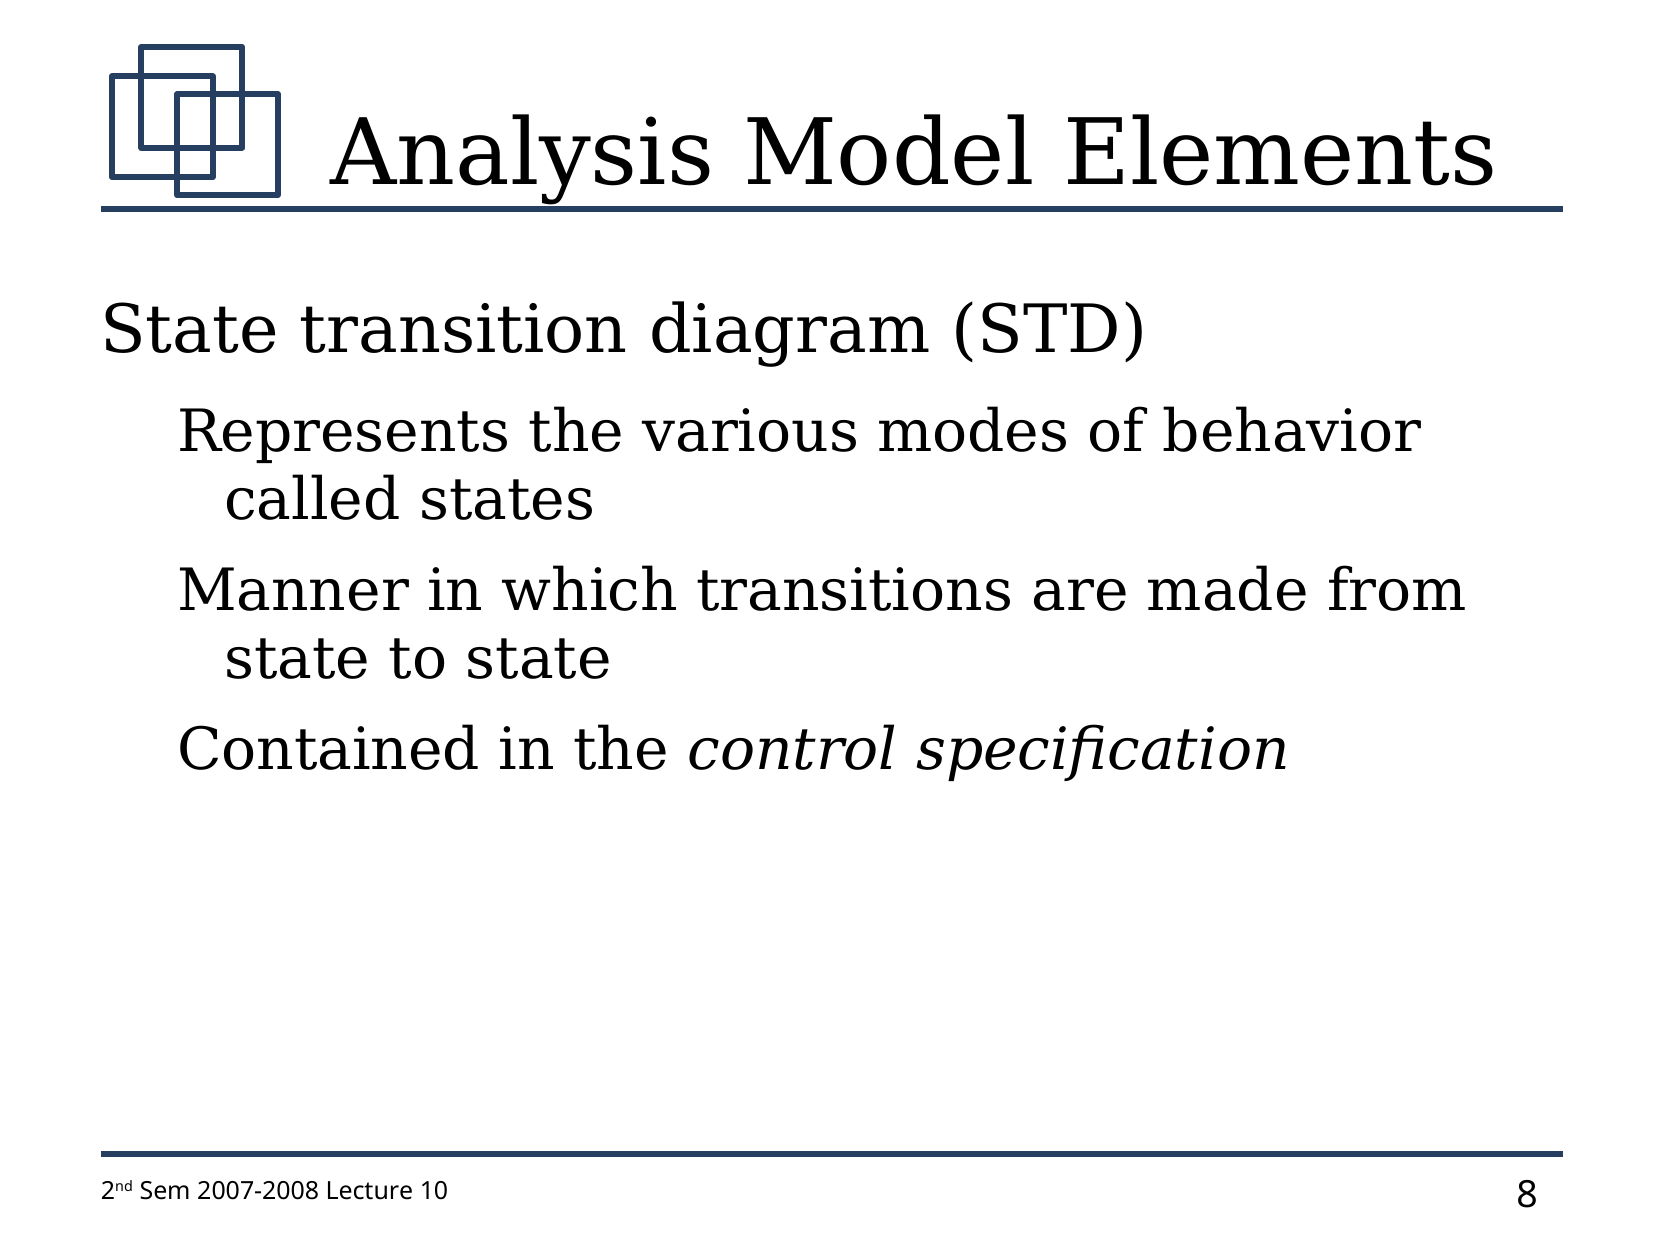

# Analysis Model Elements
State transition diagram (STD)
Represents the various modes of behavior called states
Manner in which transitions are made from state to state
Contained in the control specification